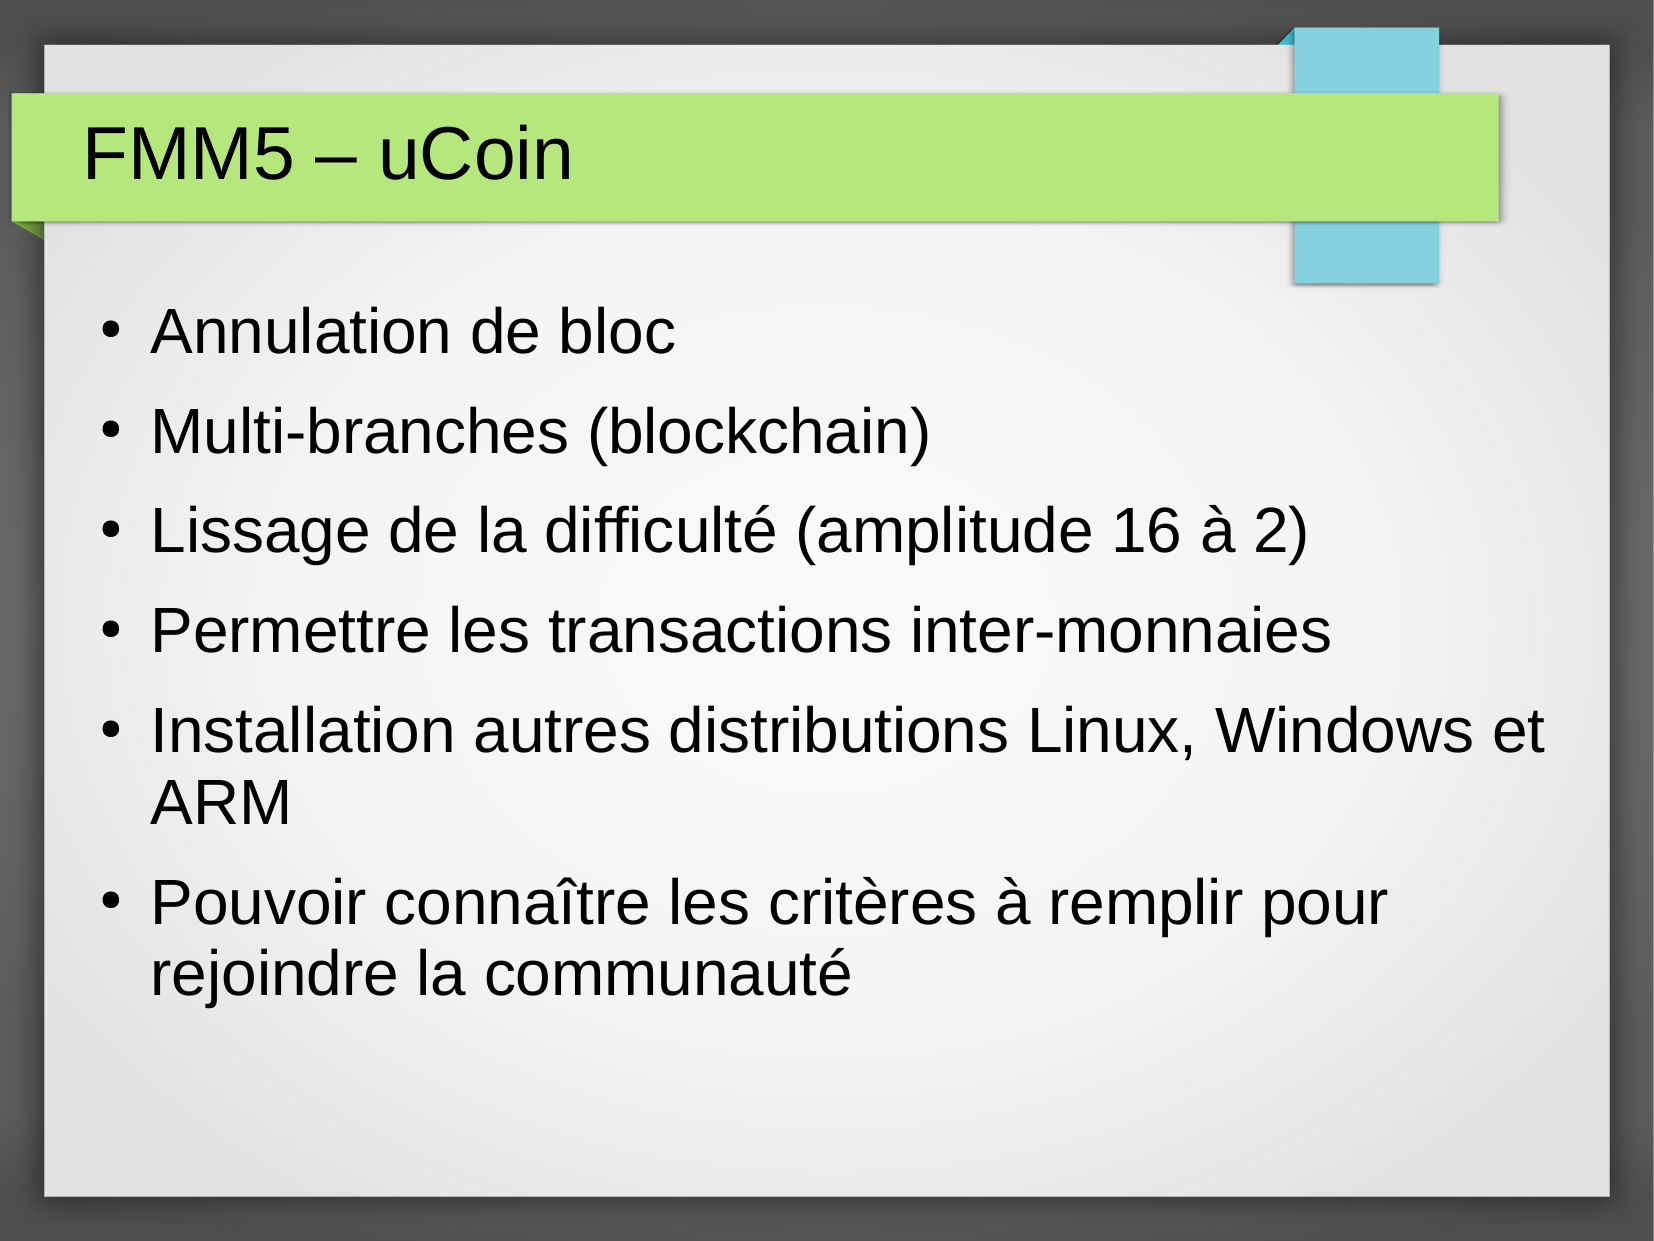

# FMM5 – uCoin
Annulation de bloc
Multi-branches (blockchain)
Lissage de la difficulté (amplitude 16 à 2)
Permettre les transactions inter-monnaies
Installation autres distributions Linux, Windows et ARM
Pouvoir connaître les critères à remplir pour rejoindre la communauté